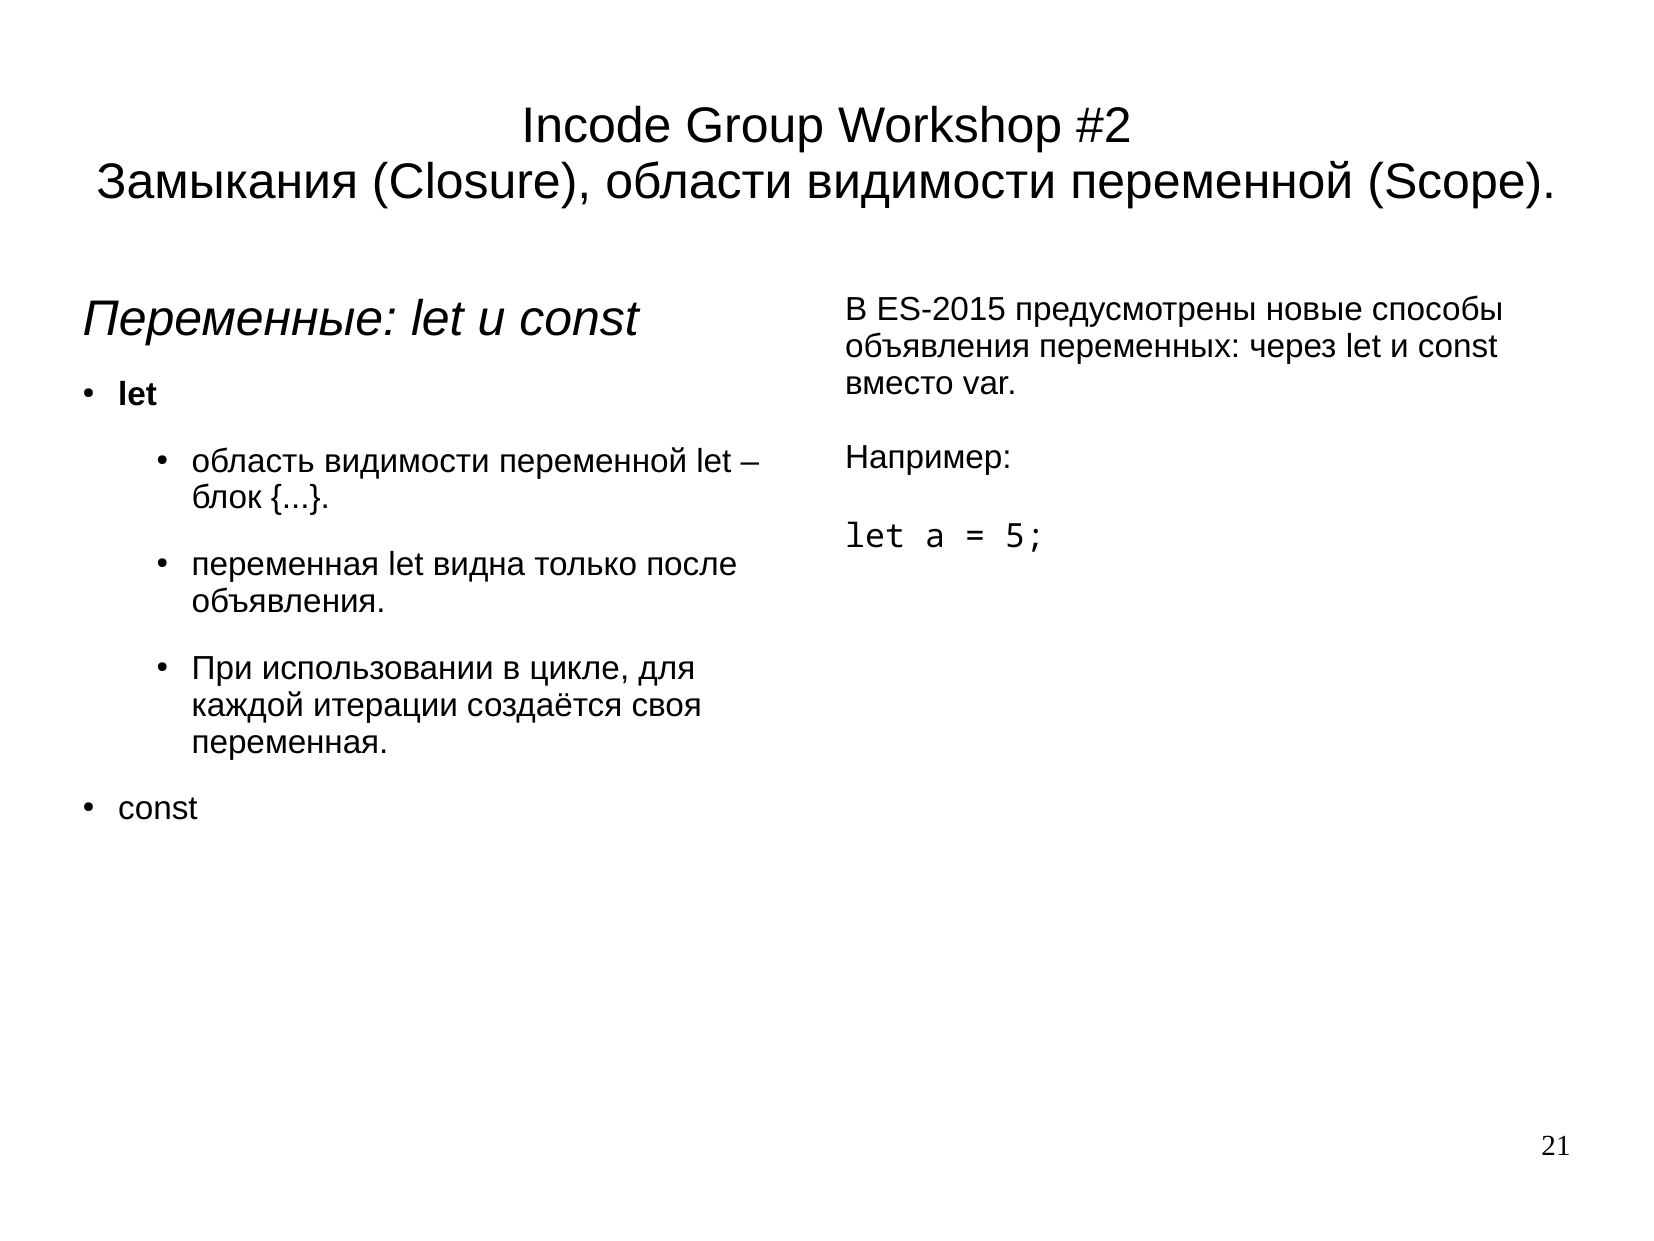

# Incode Group Workshop #2 Замыкания (Closure), области видимости переменной (Scope).
Переменные: let и const
let
oбласть видимости переменной let – блок {...}.
переменная let видна только после объявления.
При использовании в цикле, для каждой итерации создаётся своя переменная.
const
В ES-2015 предусмотрены новые способы объявления переменных: через let и const вместо var.
Например:
let a = 5;
21